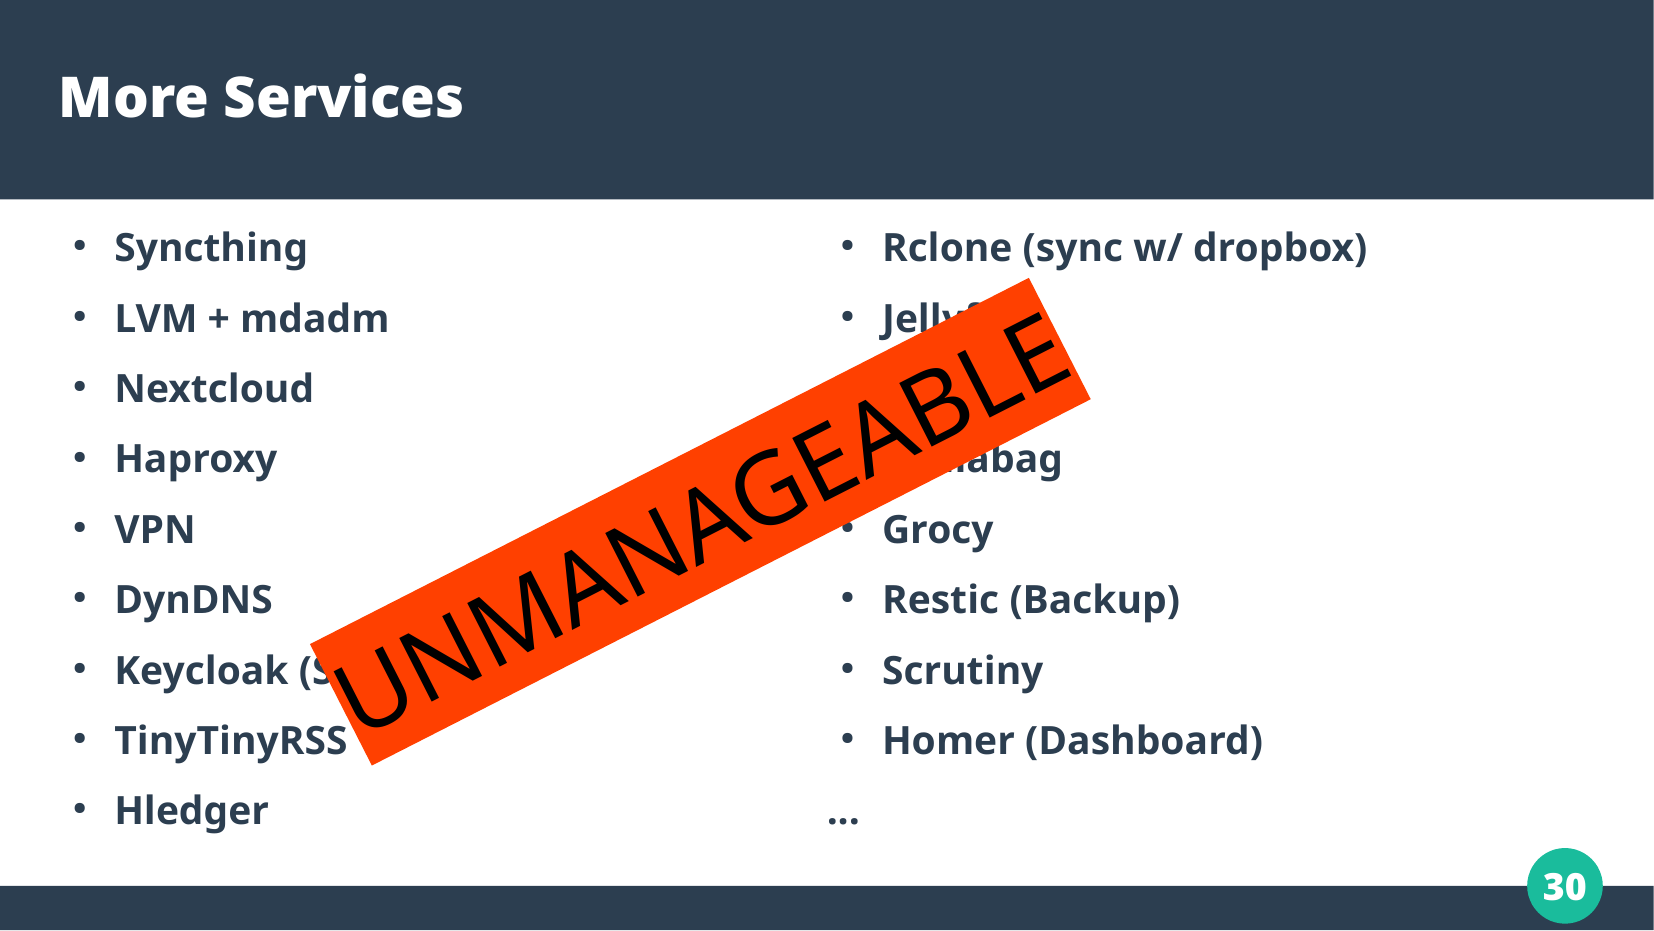

# More Services
Syncthing
LVM + mdadm
Nextcloud
Haproxy
VPN
DynDNS
Keycloak (SSO)
TinyTinyRSS
Hledger
Rclone (sync w/ dropbox)
Jellyfin
Gitlab
Wallabag
Grocy
Restic (Backup)
Scrutiny
Homer (Dashboard)
...
UNMANAGEABLE